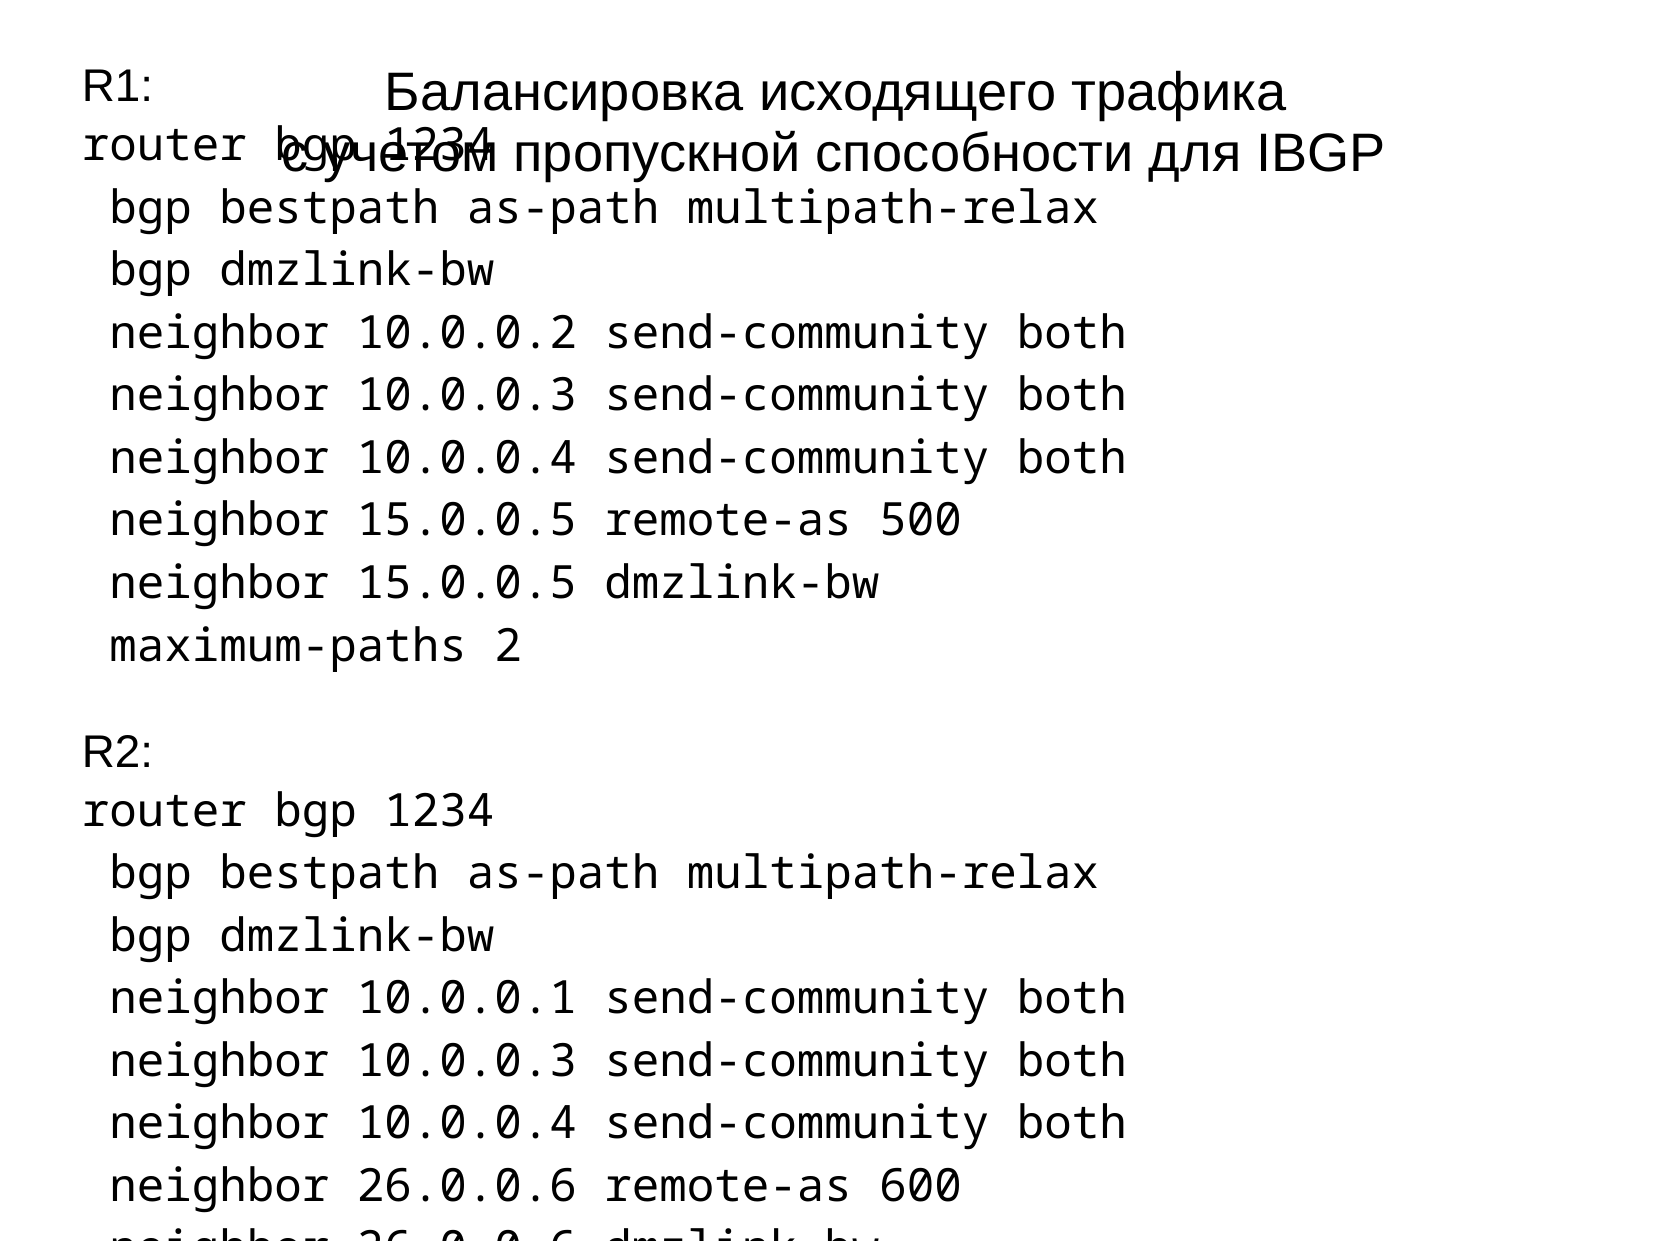

Балансировка исходящего трафика
 с учетом пропускной способности для IBGP
# R1:
router bgp 1234
 bgp bestpath as-path multipath-relax
 bgp dmzlink-bw
 neighbor 10.0.0.2 send-community both
 neighbor 10.0.0.3 send-community both
 neighbor 10.0.0.4 send-community both
 neighbor 15.0.0.5 remote-as 500
 neighbor 15.0.0.5 dmzlink-bw
 maximum-paths 2
R2:
router bgp 1234
 bgp bestpath as-path multipath-relax
 bgp dmzlink-bw
 neighbor 10.0.0.1 send-community both
 neighbor 10.0.0.3 send-community both
 neighbor 10.0.0.4 send-community both
 neighbor 26.0.0.6 remote-as 600
 neighbor 26.0.0.6 dmzlink-bw
 maximum-paths 2